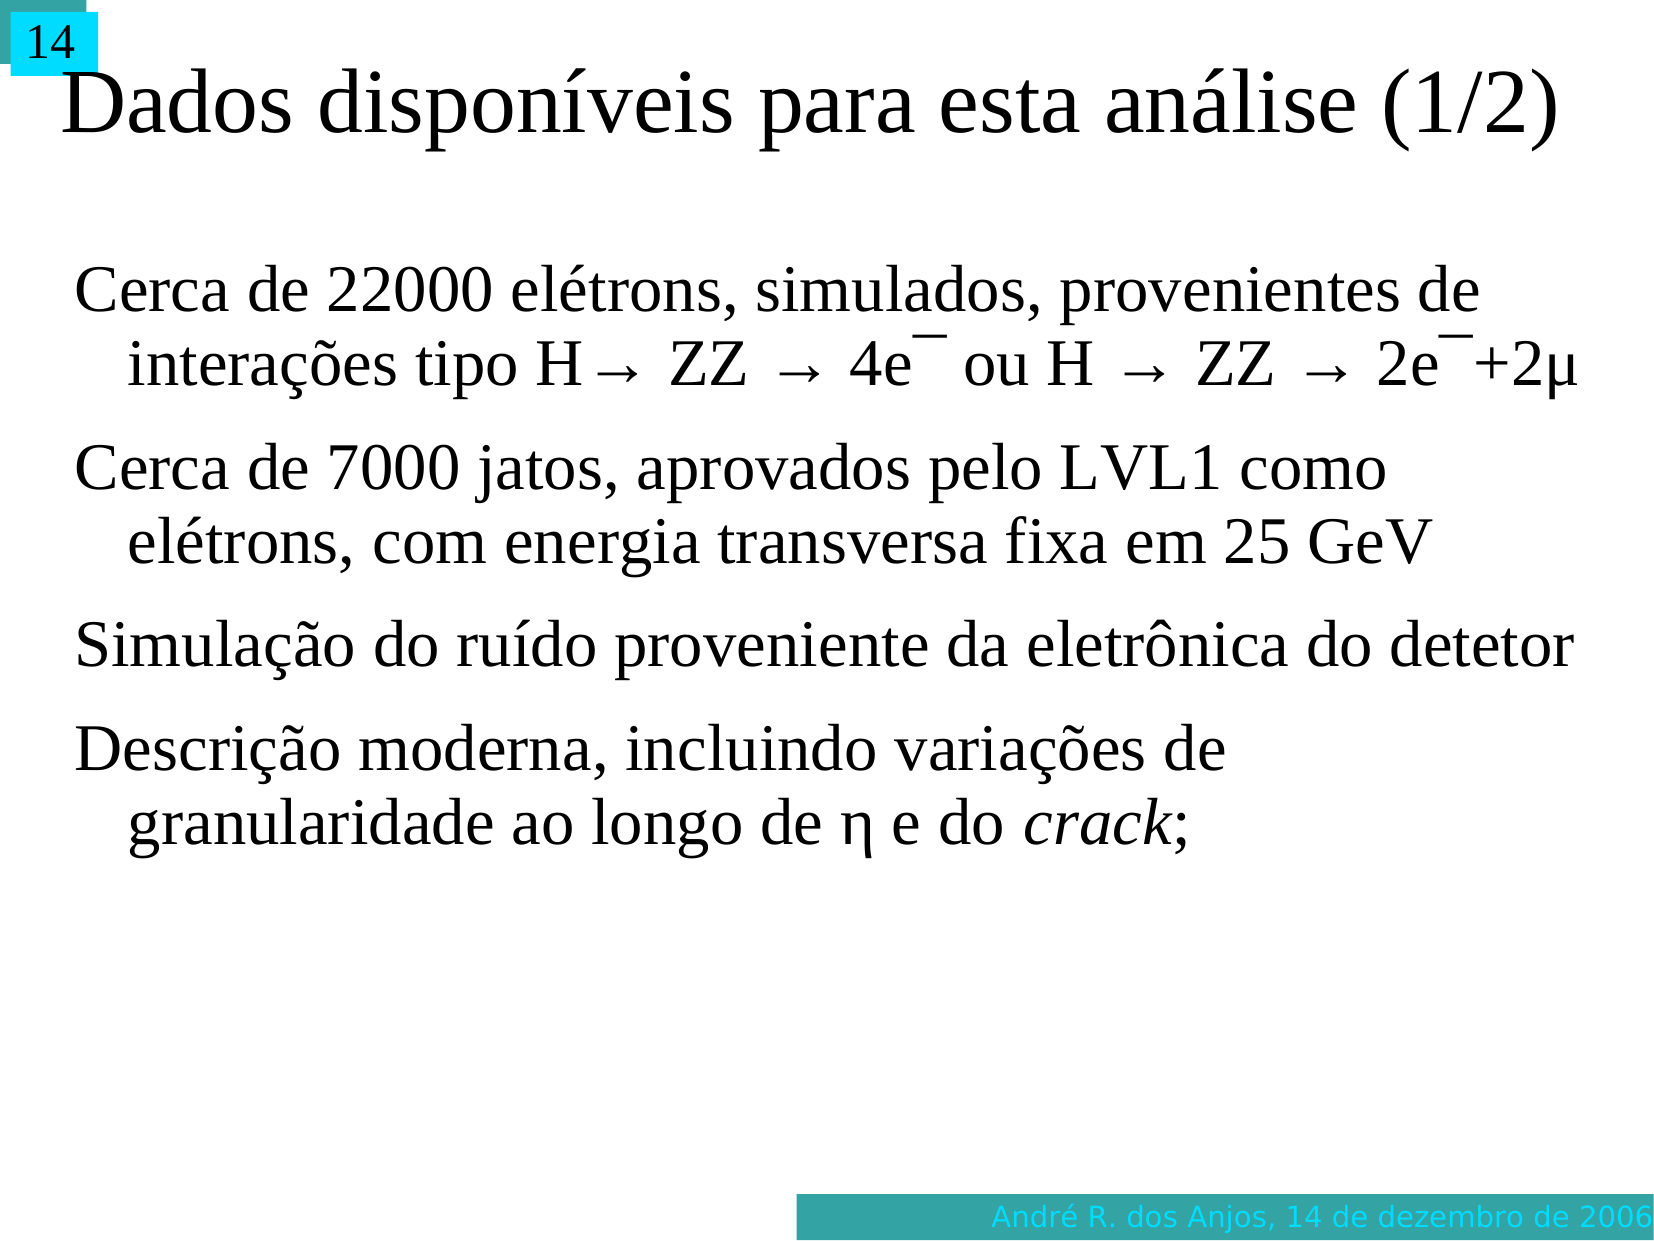

# Dados disponíveis para esta análise (1/2)
Cerca de 22000 elétrons, simulados, provenientes de interações tipo H→ ZZ → 4e¯ ou H → ZZ → 2e¯+2μ
Cerca de 7000 jatos, aprovados pelo LVL1 como elétrons, com energia transversa fixa em 25 GeV
Simulação do ruído proveniente da eletrônica do detetor
Descrição moderna, incluindo variações de granularidade ao longo de η e do crack;